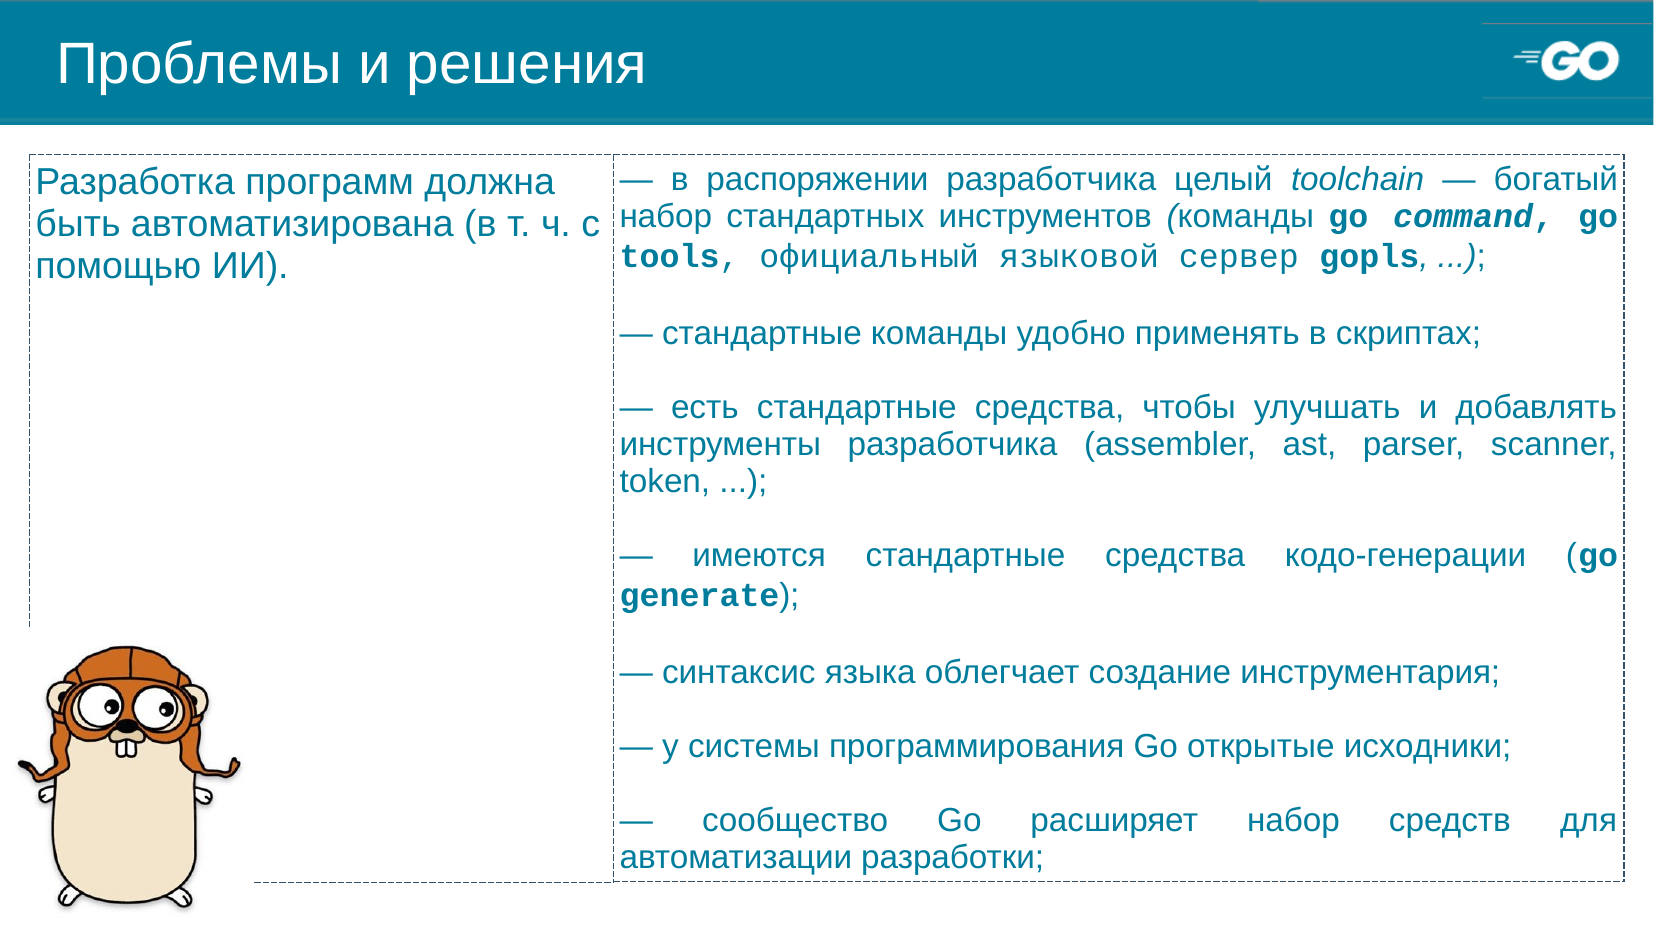

Проблемы и решения
| Разработка программ должна быть автоматизирована (в т. ч. с помощью ИИ). | — в распоряжении разработчика целый toolchain — богатый набор стандартных инструментов (команды go command, go tools, официальный языковой сервер gopls, ...); — стандартные команды удобно применять в скриптах; — есть стандартные средства, чтобы улучшать и добавлять инструменты разработчика (assembler, ast, parser, scanner, token, ...); — имеются стандартные средства кодо-генерации (go generate); — синтаксис языка облегчает создание инструментария; — у системы программирования Go открытые исходники; — сообщество Go расширяет набор средств для автоматизации разработки; |
| --- | --- |